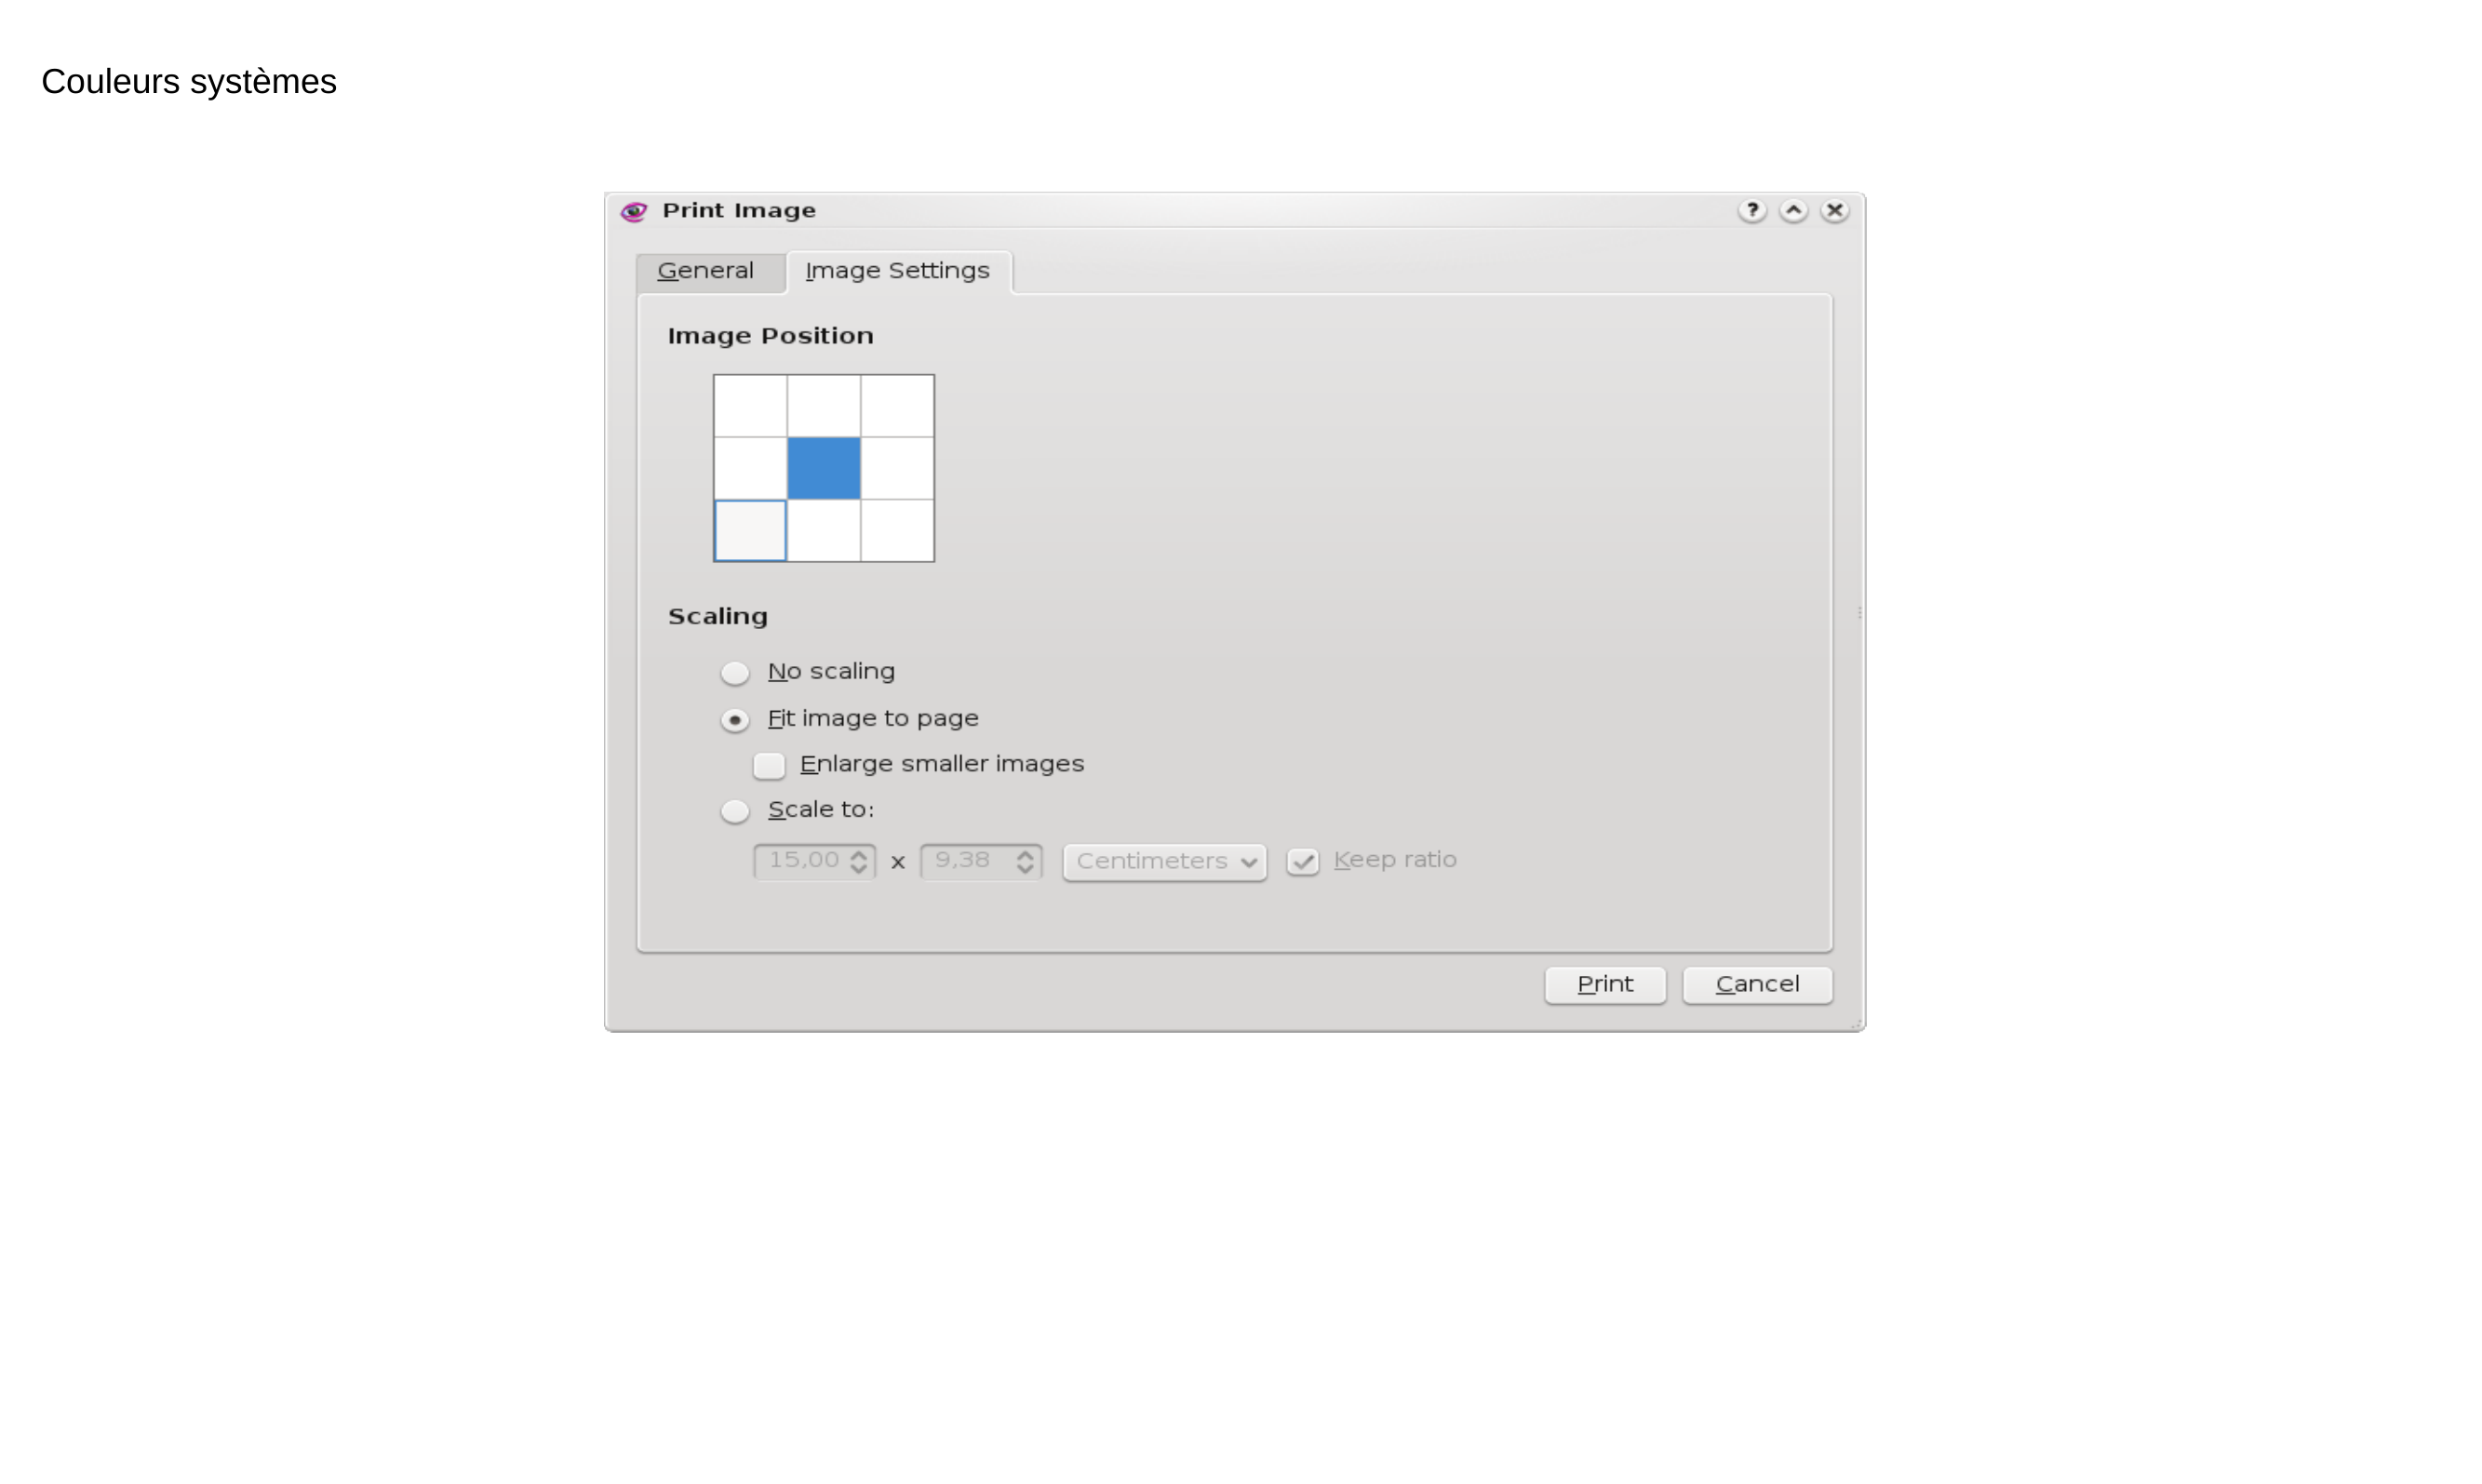

Couleurs systèmes
QFrame {
	background-color: palette(mid);
	border: 1px solid palette(dark);
}
QToolButton {
	border: none;
	background: palette(base);
}
QToolButton:hover {
	background: palette(alternate-base);
	border: 1px solid palette(highlight);
}
QToolButton:checked {
	background-color: palette(highlight);
}